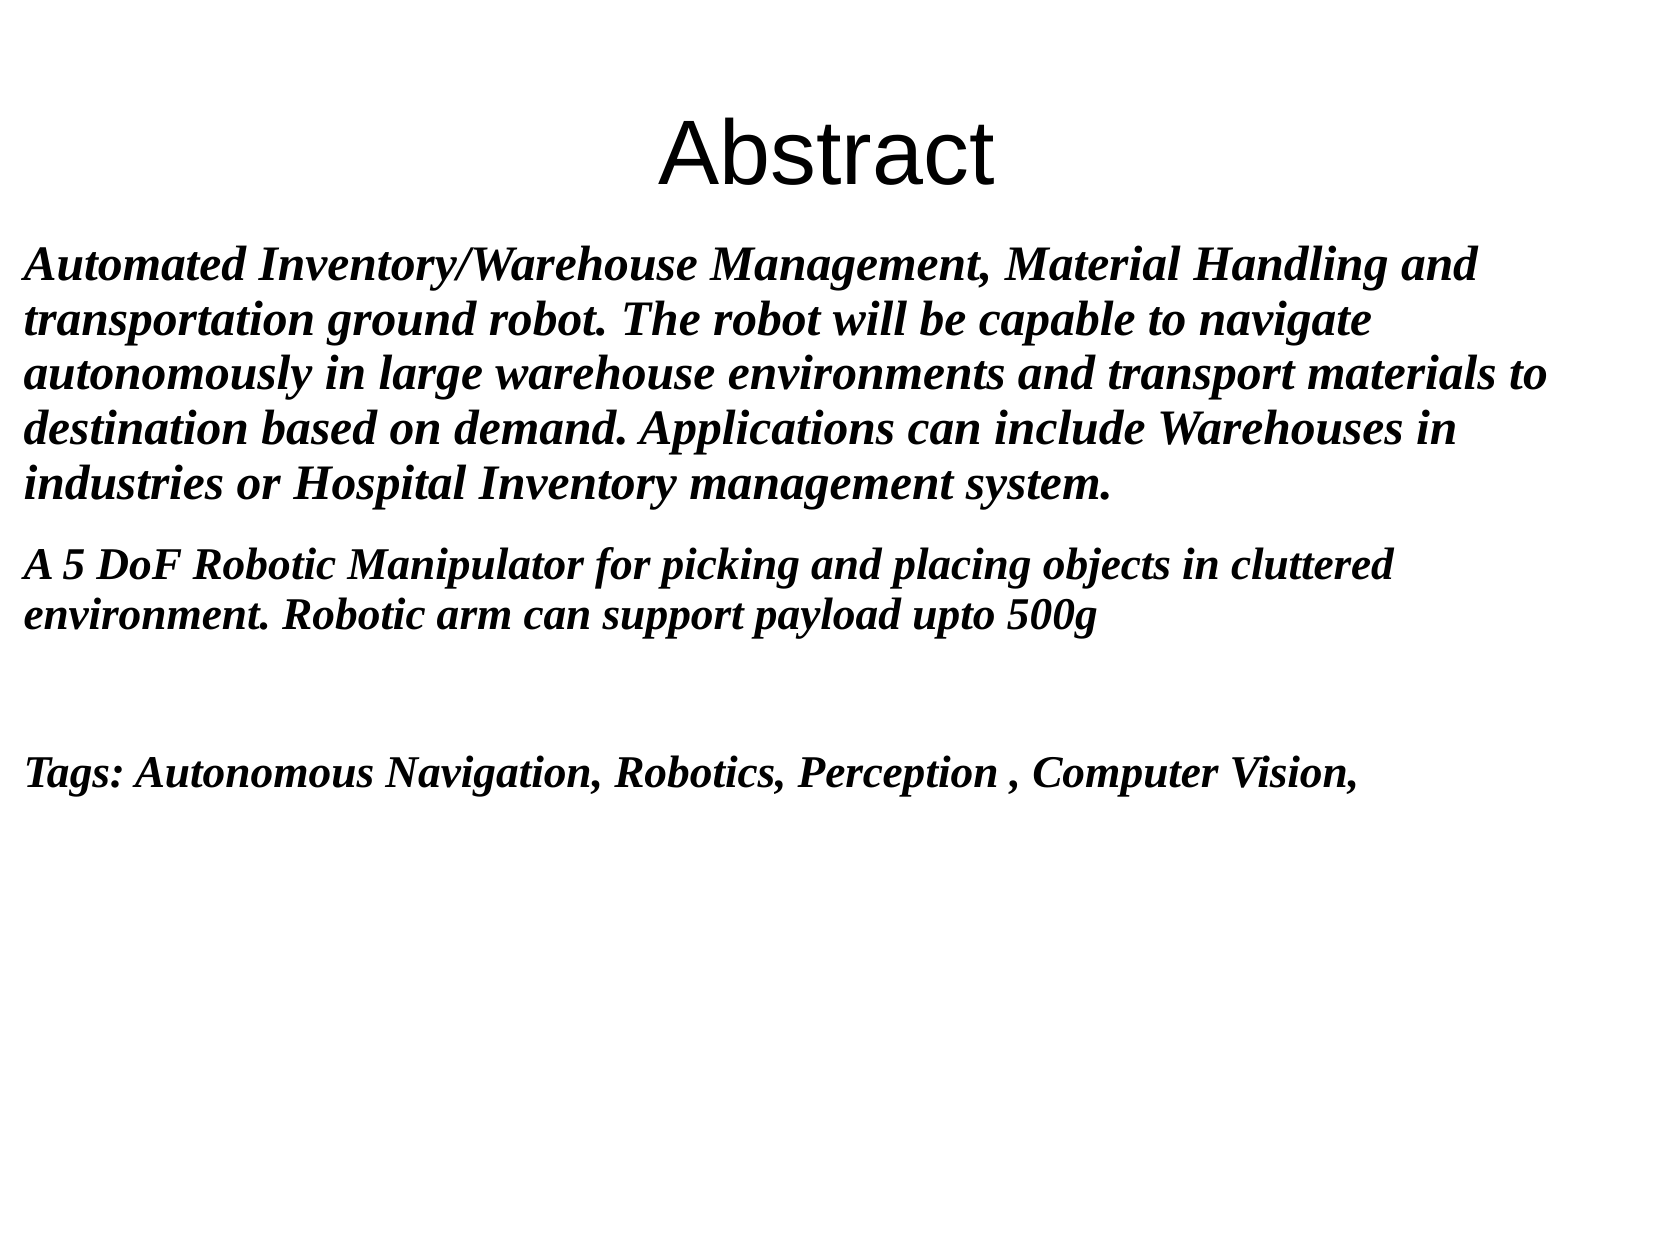

# Abstract
Automated Inventory/Warehouse Management, Material Handling and transportation ground robot. The robot will be capable to navigate autonomously in large warehouse environments and transport materials to destination based on demand. Applications can include Warehouses in industries or Hospital Inventory management system.
A 5 DoF Robotic Manipulator for picking and placing objects in cluttered environment. Robotic arm can support payload upto 500g
Tags: Autonomous Navigation, Robotics, Perception , Computer Vision,